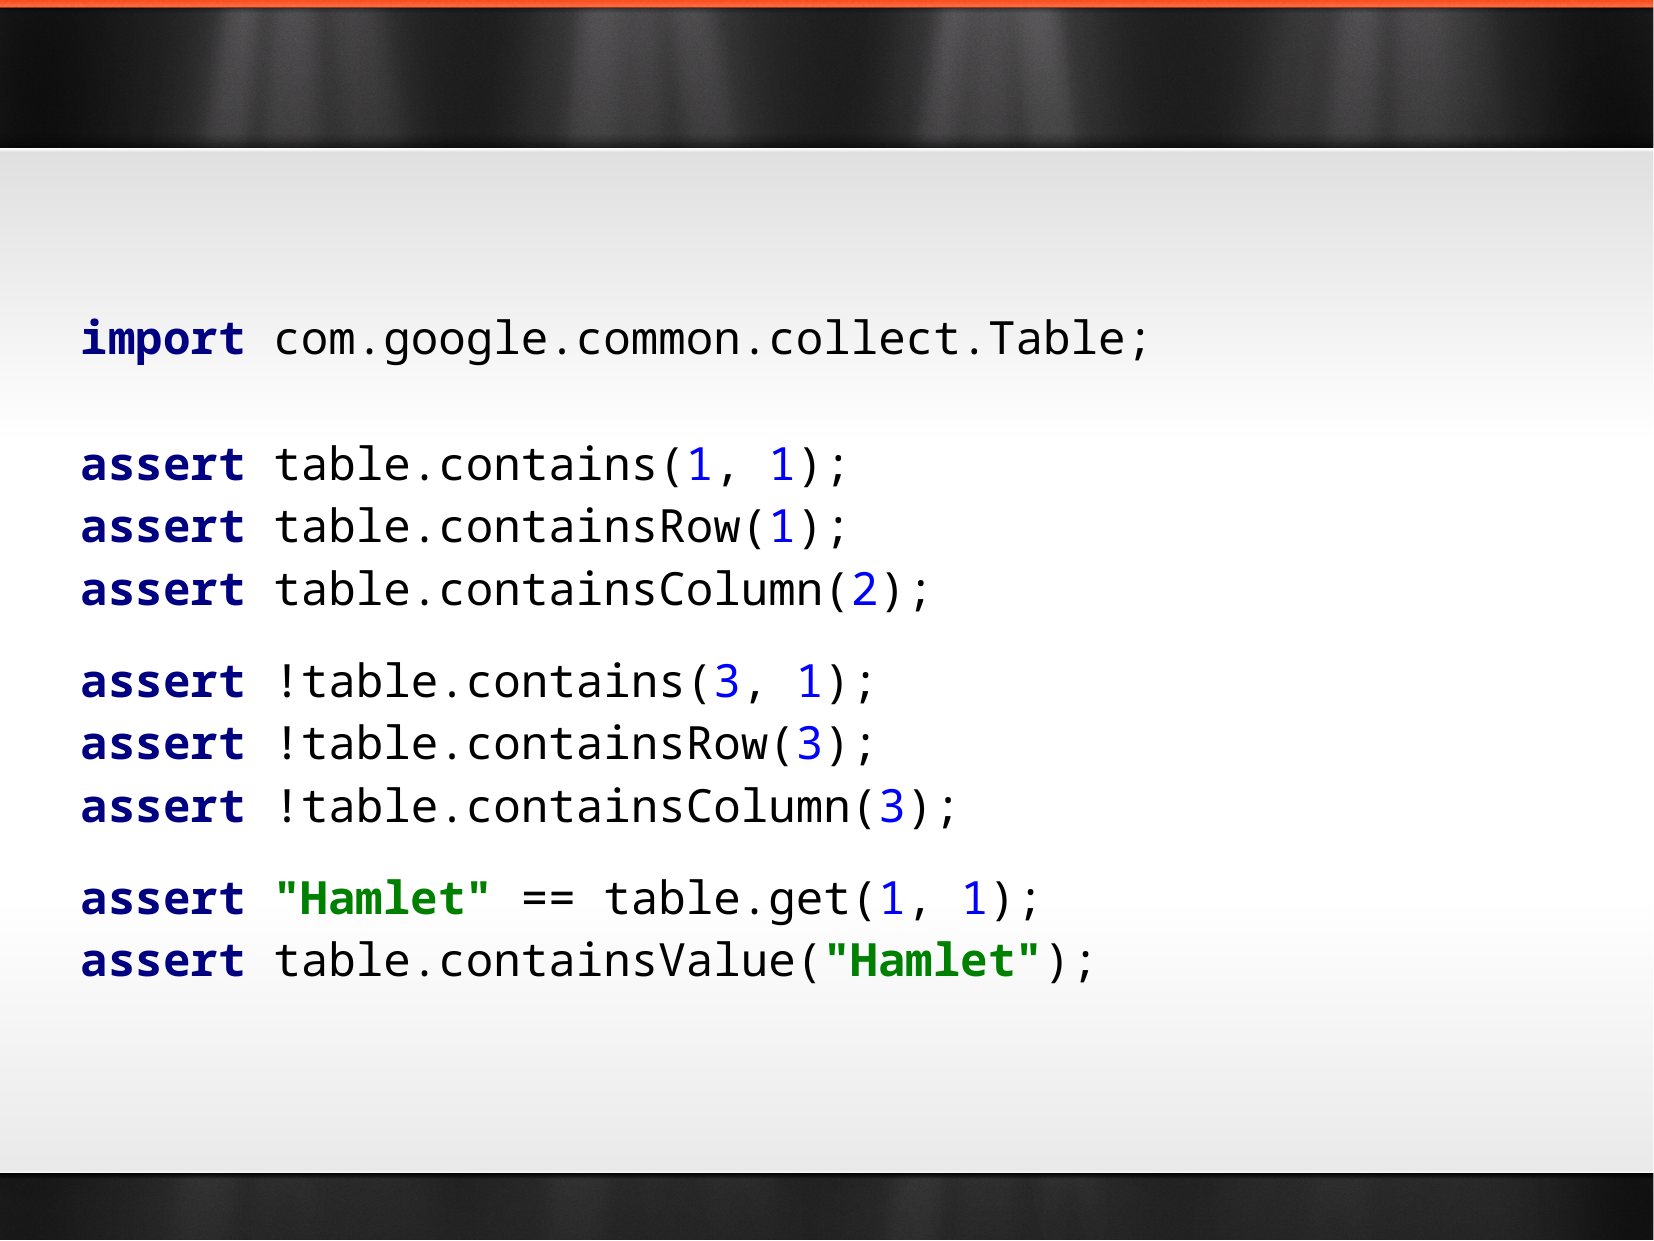

#
import com.google.common.collect.Table;
assert table.contains(1, 1);
assert table.containsRow(1);
assert table.containsColumn(2);
assert !table.contains(3, 1);
assert !table.containsRow(3);
assert !table.containsColumn(3);
assert "Hamlet" == table.get(1, 1);
assert table.containsValue("Hamlet");